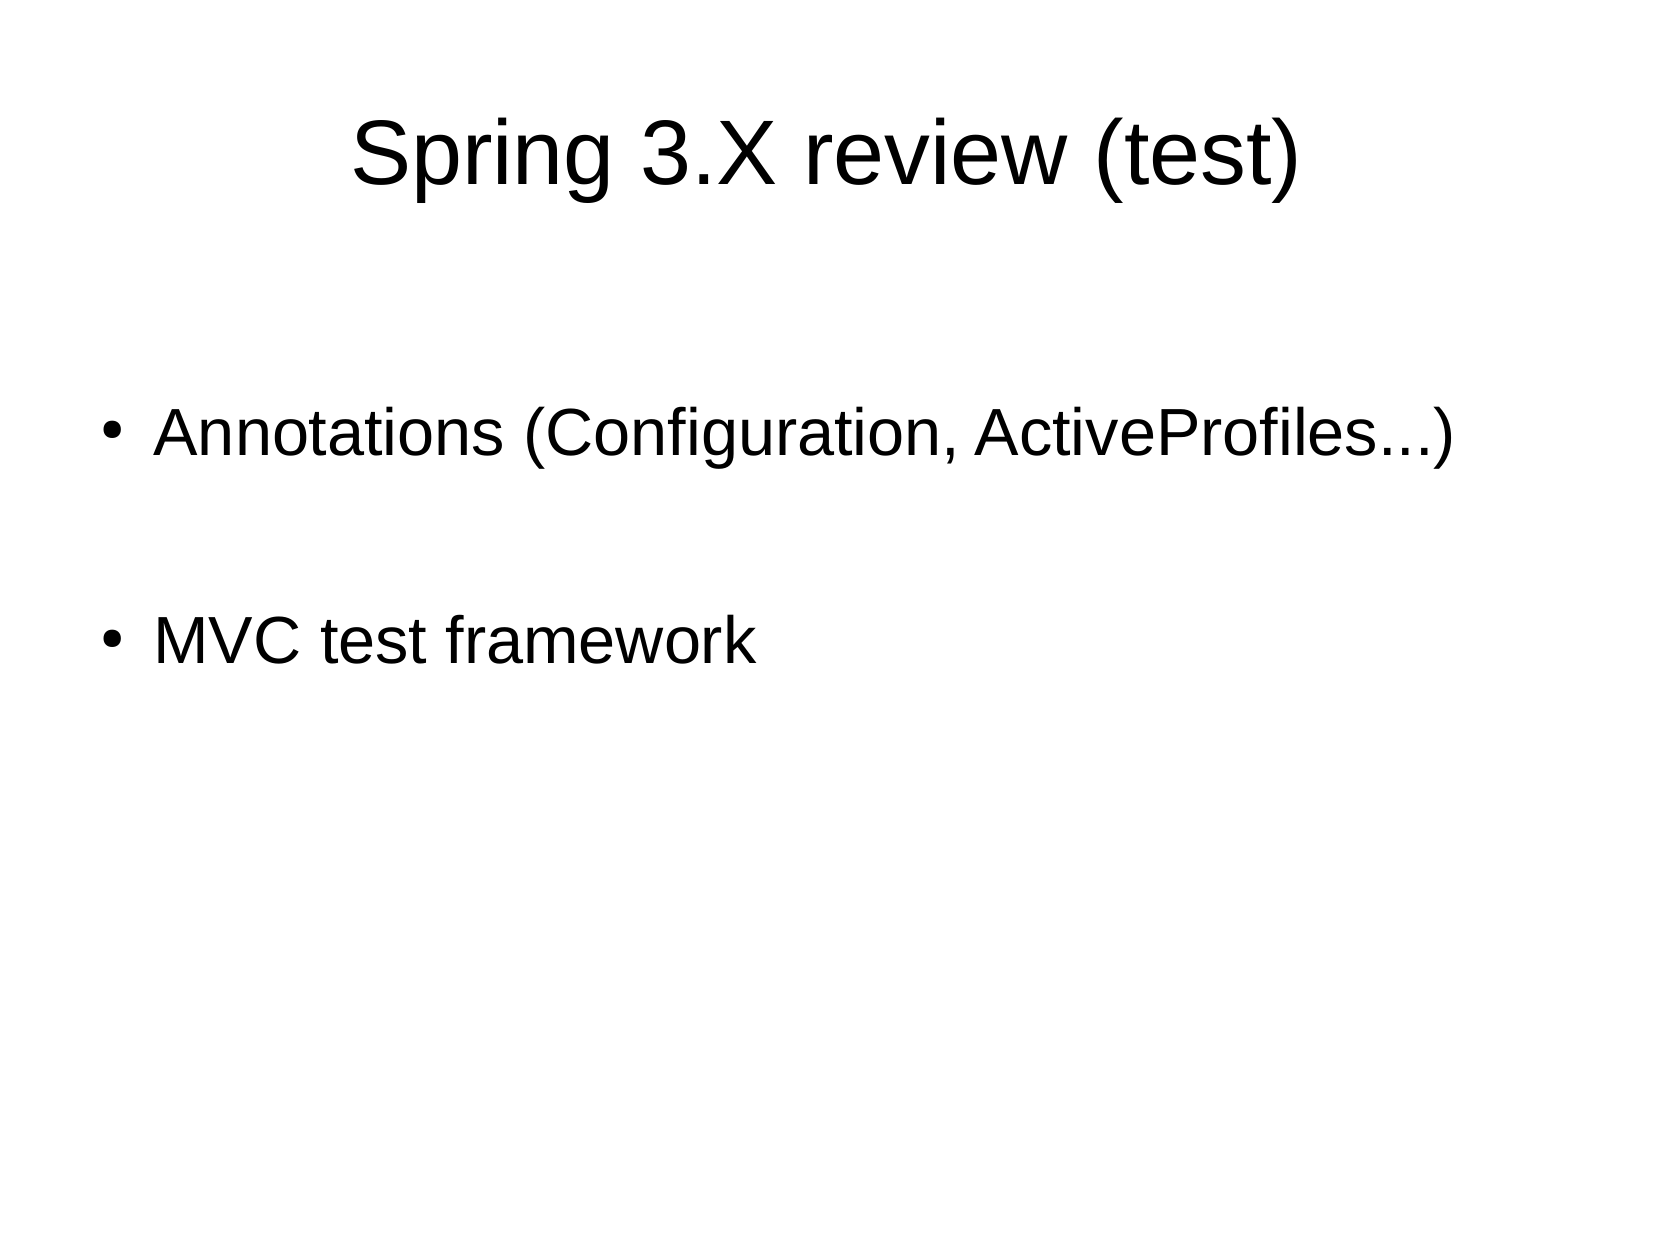

# Spring 3.X review (test)
Annotations (Configuration, ActiveProfiles...)
MVC test framework